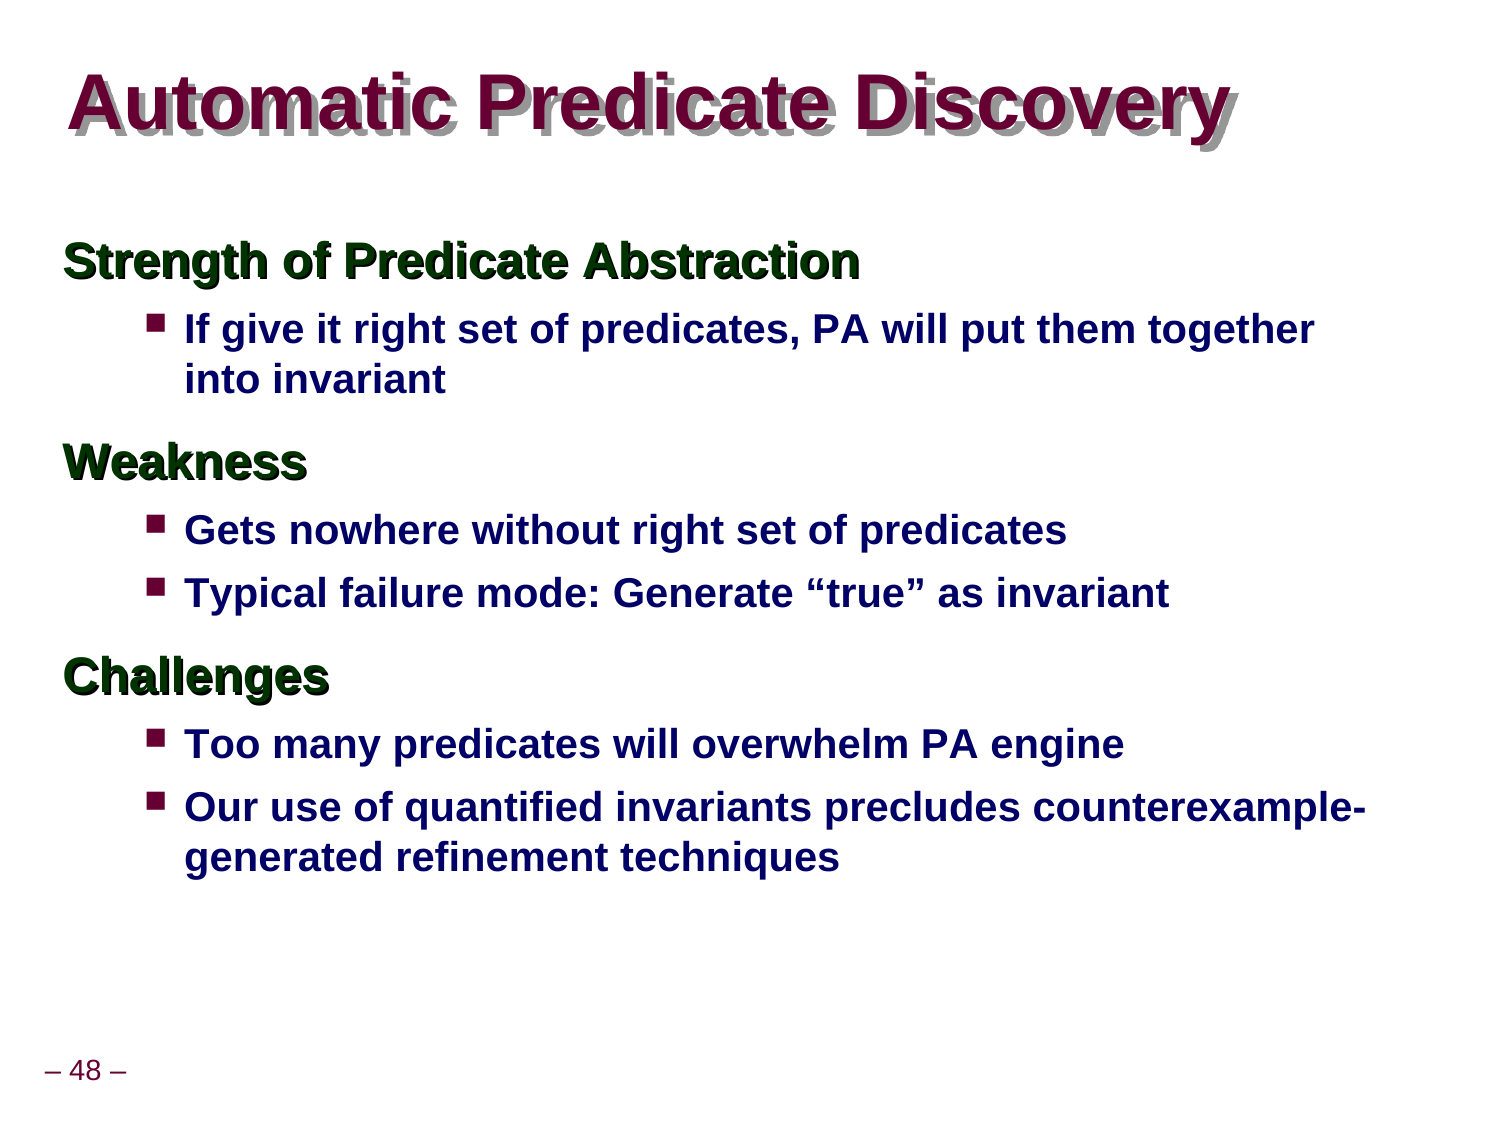

# Automatic Predicate Discovery
Strength of Predicate Abstraction
If give it right set of predicates, PA will put them together into invariant
Weakness
Gets nowhere without right set of predicates
Typical failure mode: Generate “true” as invariant
Challenges
Too many predicates will overwhelm PA engine
Our use of quantified invariants precludes counterexample-generated refinement techniques